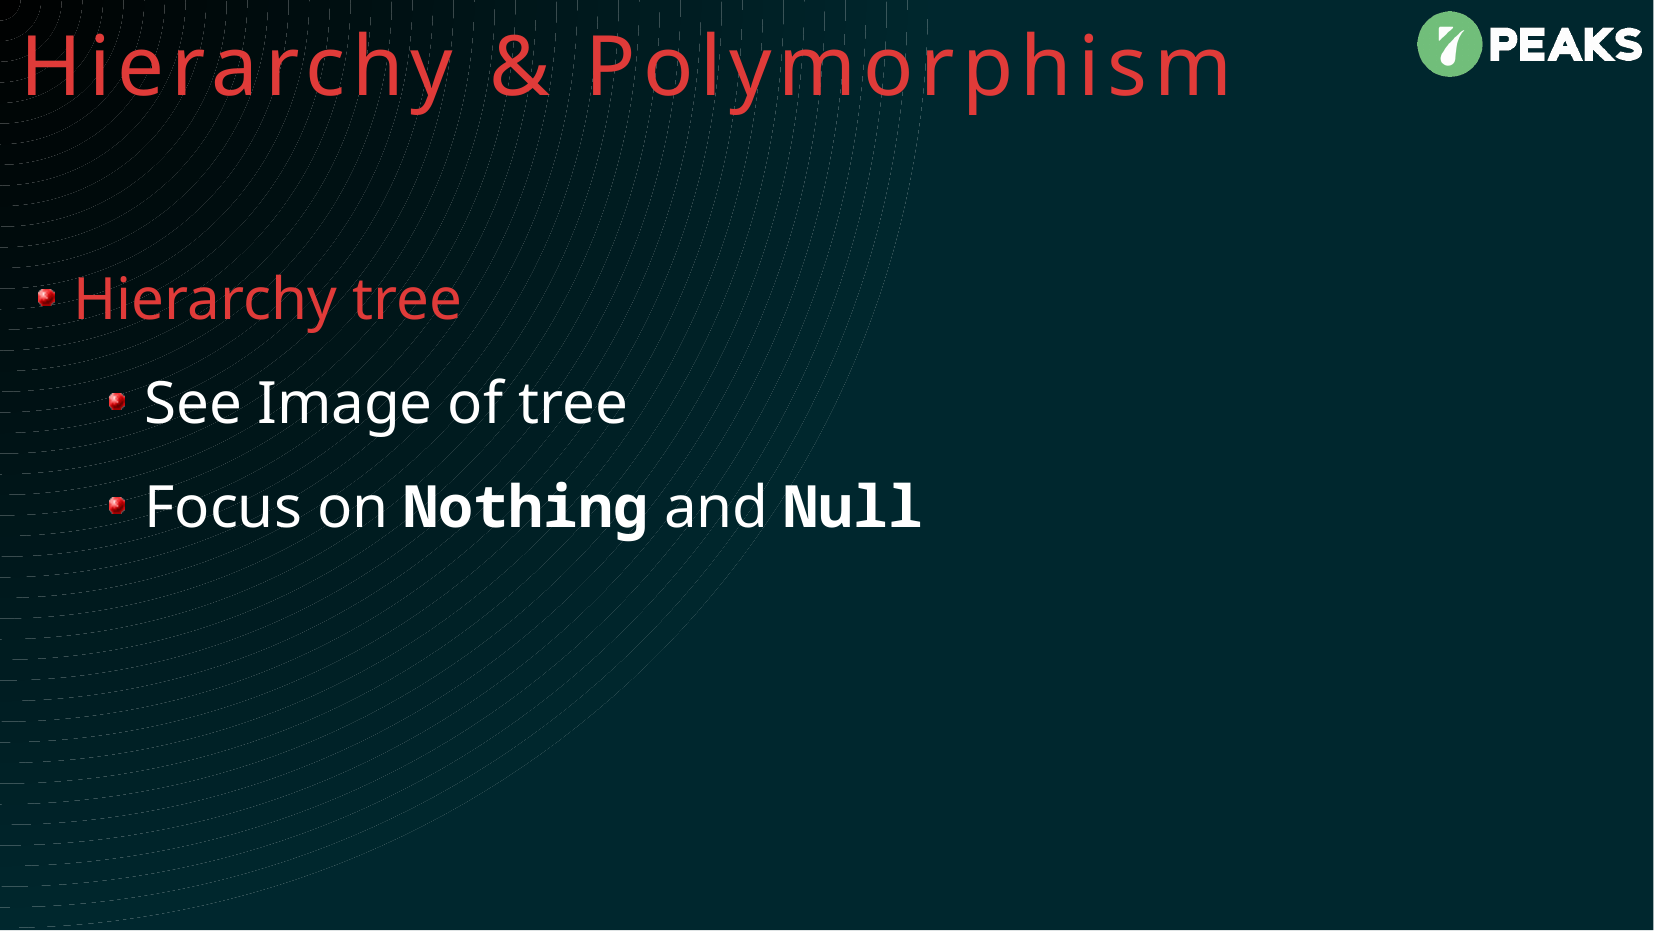

Hierarchy & Polymorphism
Hierarchy tree
See Image of tree
Focus on Nothing and Null